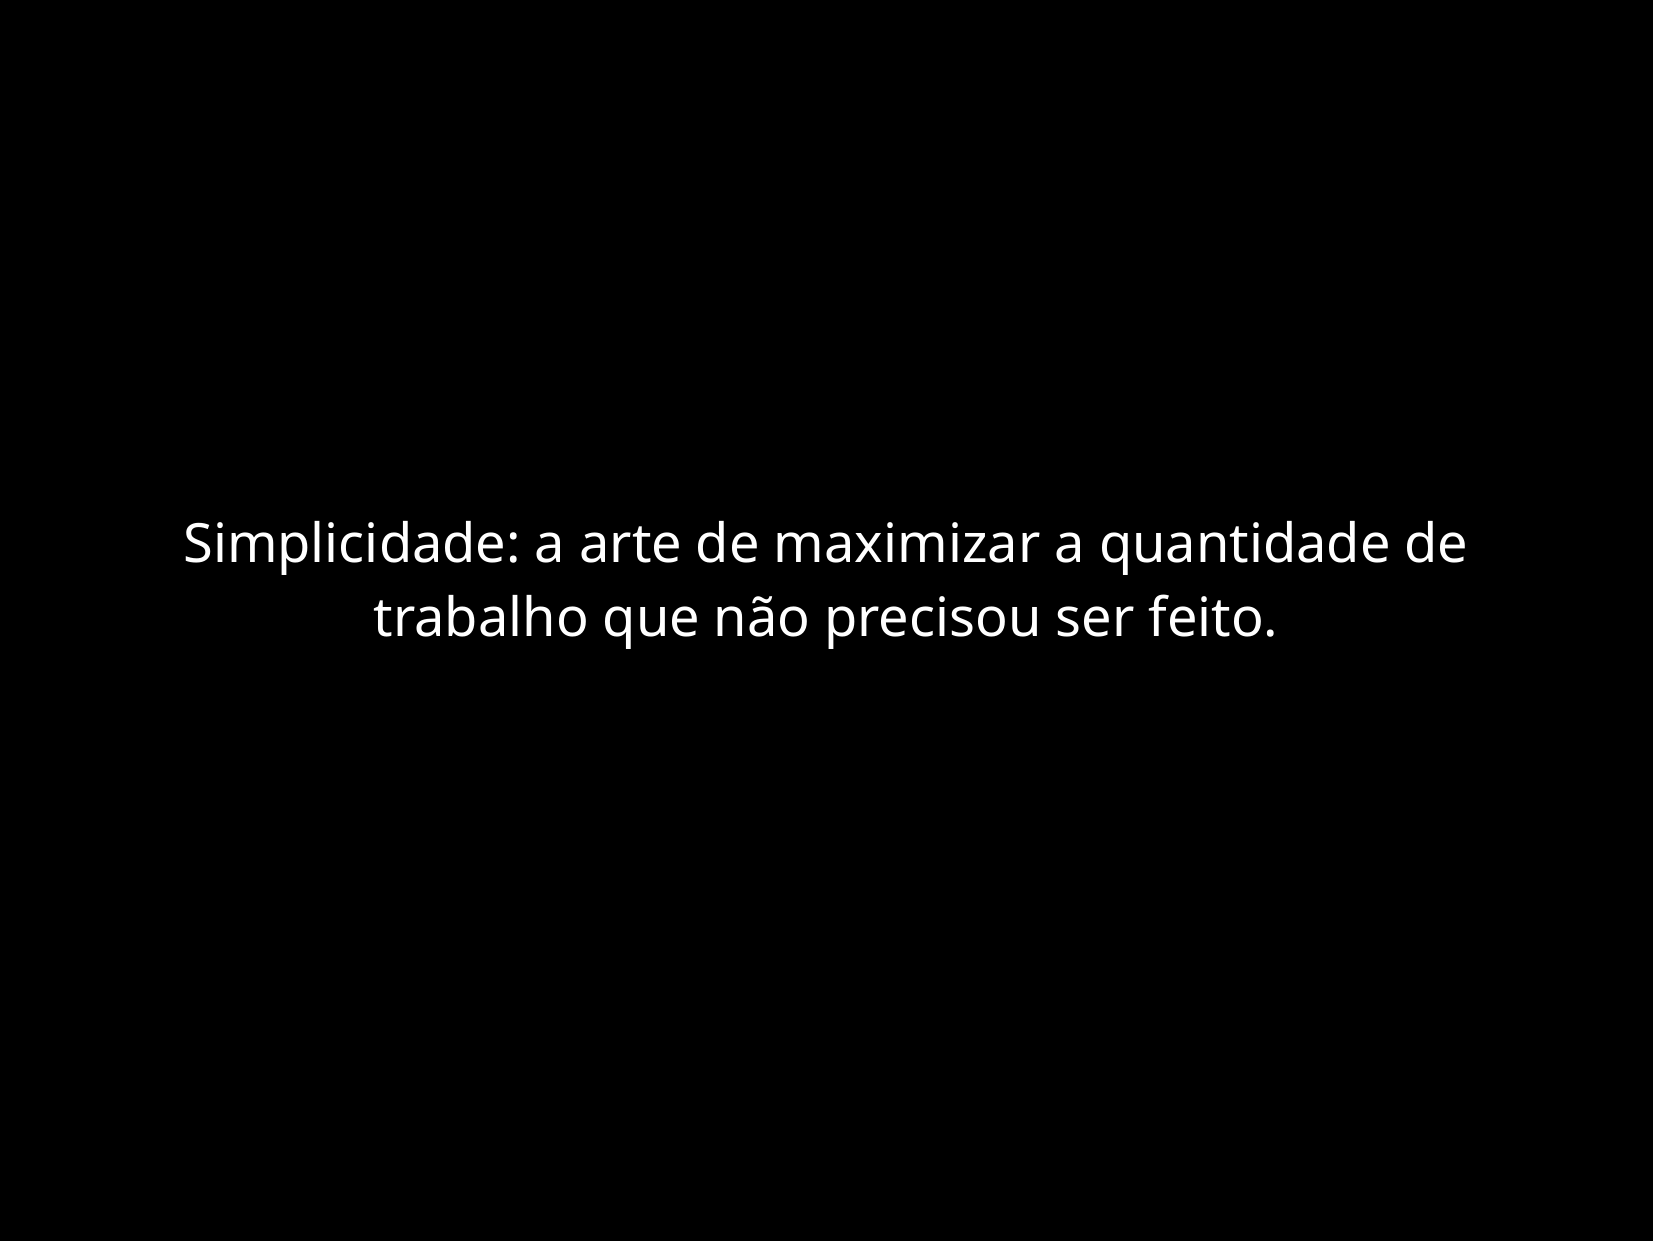

Simplicidade: a arte de maximizar a quantidade de trabalho que não precisou ser feito.